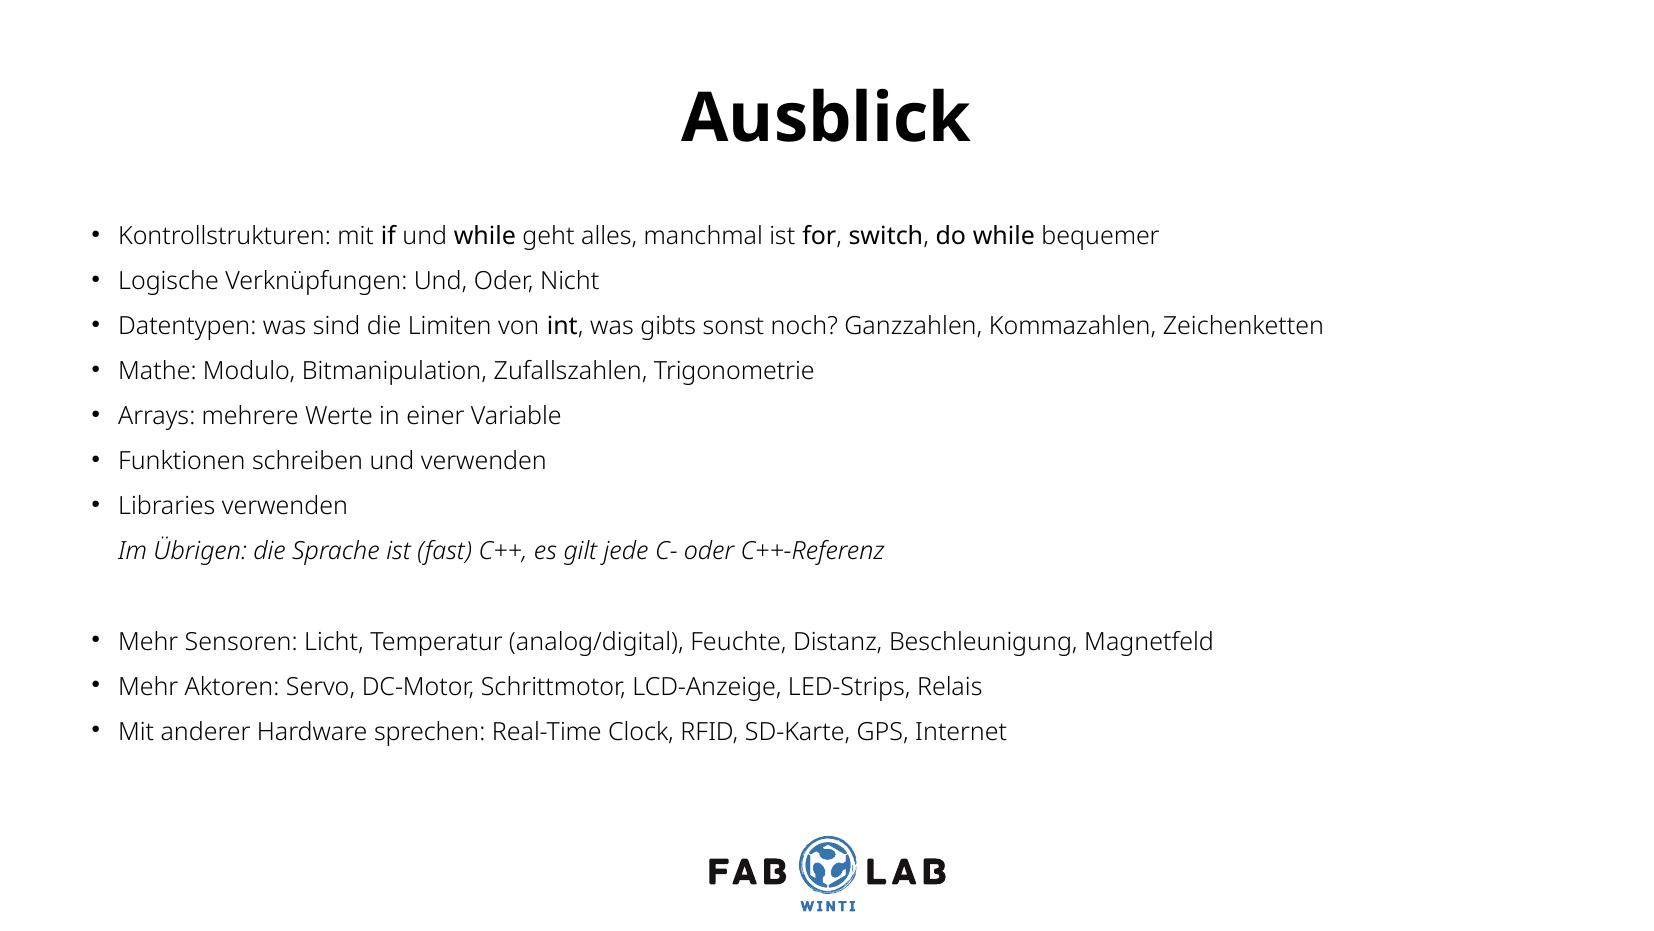

# Ausblick
Kontrollstrukturen: mit if und while geht alles, manchmal ist for, switch, do while bequemer
Logische Verknüpfungen: Und, Oder, Nicht
Datentypen: was sind die Limiten von int, was gibts sonst noch? Ganzzahlen, Kommazahlen, Zeichenketten
Mathe: Modulo, Bitmanipulation, Zufallszahlen, Trigonometrie
Arrays: mehrere Werte in einer Variable
Funktionen schreiben und verwenden
Libraries verwenden
Im Übrigen: die Sprache ist (fast) C++, es gilt jede C- oder C++-Referenz
Mehr Sensoren: Licht, Temperatur (analog/digital), Feuchte, Distanz, Beschleunigung, Magnetfeld
Mehr Aktoren: Servo, DC-Motor, Schrittmotor, LCD-Anzeige, LED-Strips, Relais
Mit anderer Hardware sprechen: Real-Time Clock, RFID, SD-Karte, GPS, Internet